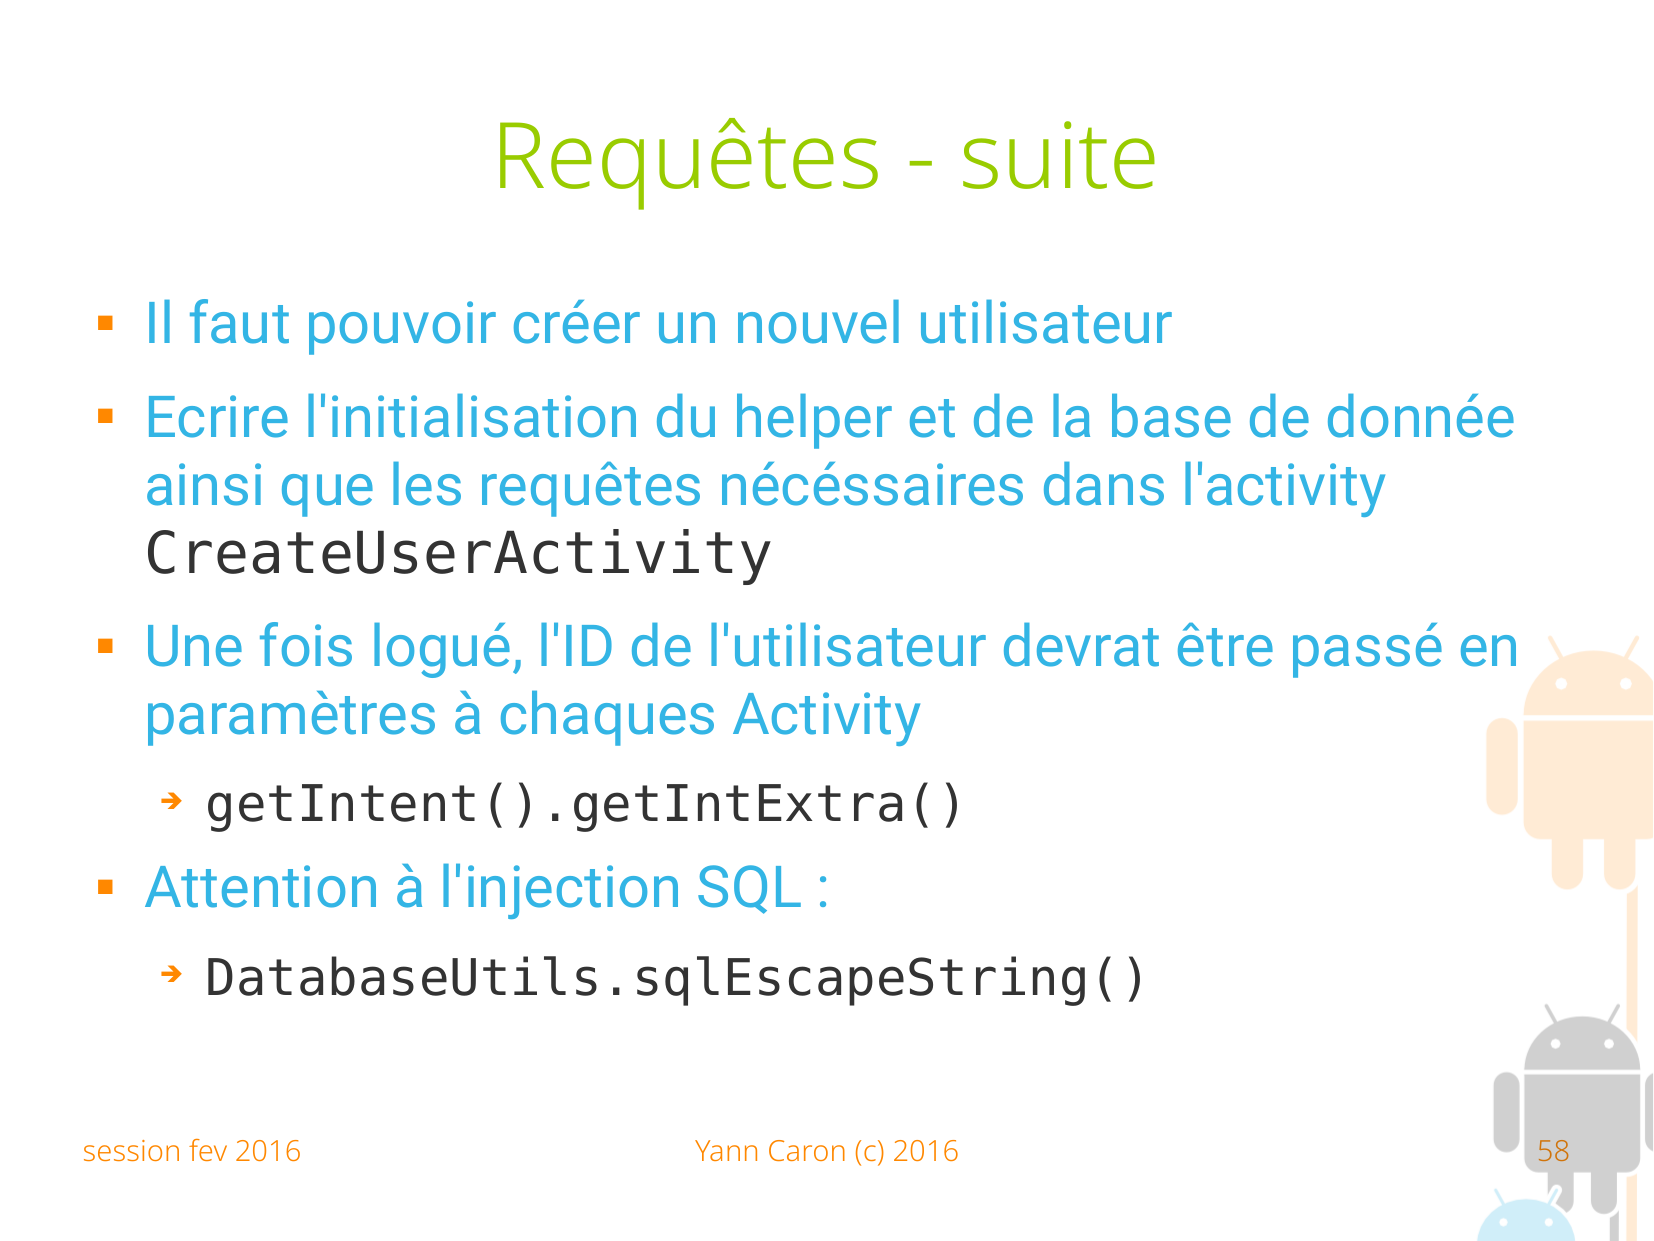

# Requêtes - suite
Il faut pouvoir créer un nouvel utilisateur
Ecrire l'initialisation du helper et de la base de donnée ainsi que les requêtes nécéssaires dans l'activity CreateUserActivity
Une fois logué, l'ID de l'utilisateur devrat être passé en paramètres à chaques Activity
getIntent().getIntExtra()
Attention à l'injection SQL :
DatabaseUtils.sqlEscapeString()
session fev 2016
Yann Caron (c) 2016
58